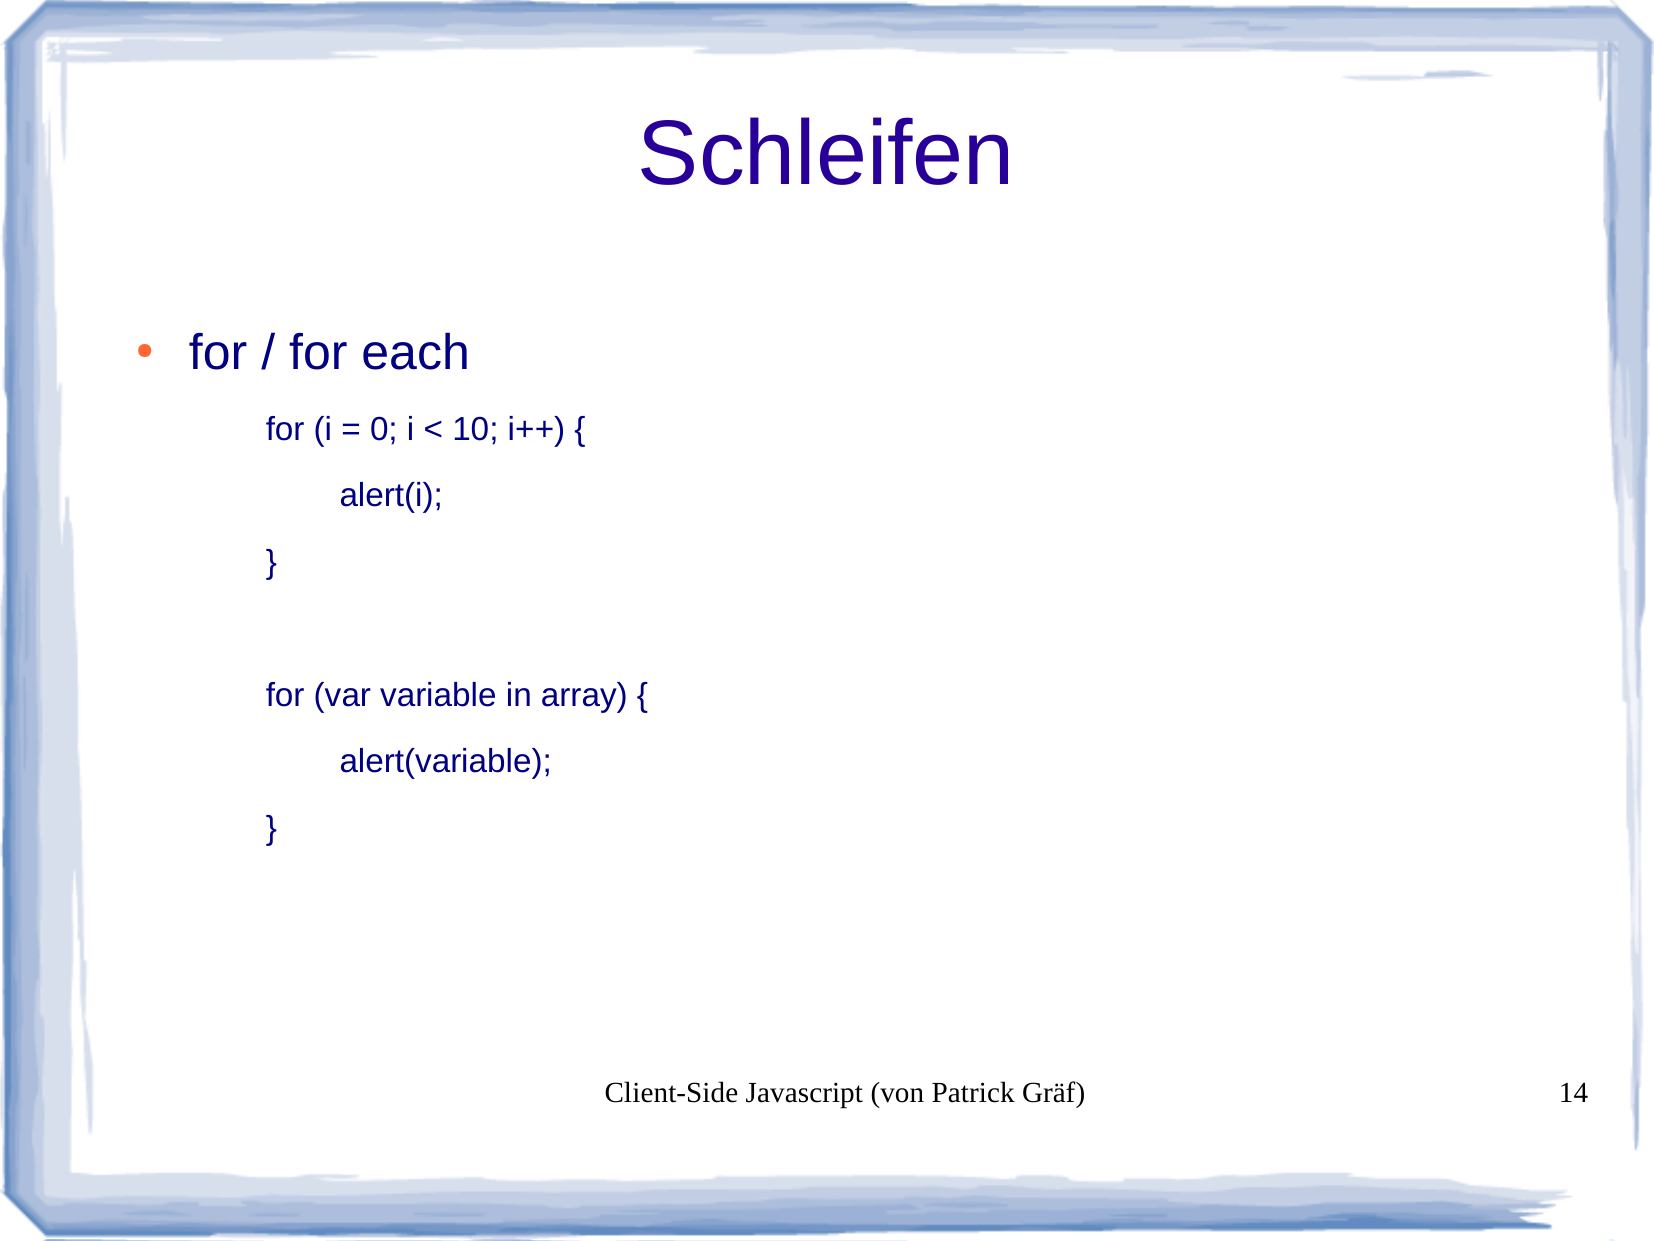

# Schleifen
for / for each
 		for (i = 0; i < 10; i++) {
 			alert(i);
 		}
 		for (var variable in array) {
 			alert(variable);
 		}
Client-Side Javascript (von Patrick Gräf)
14